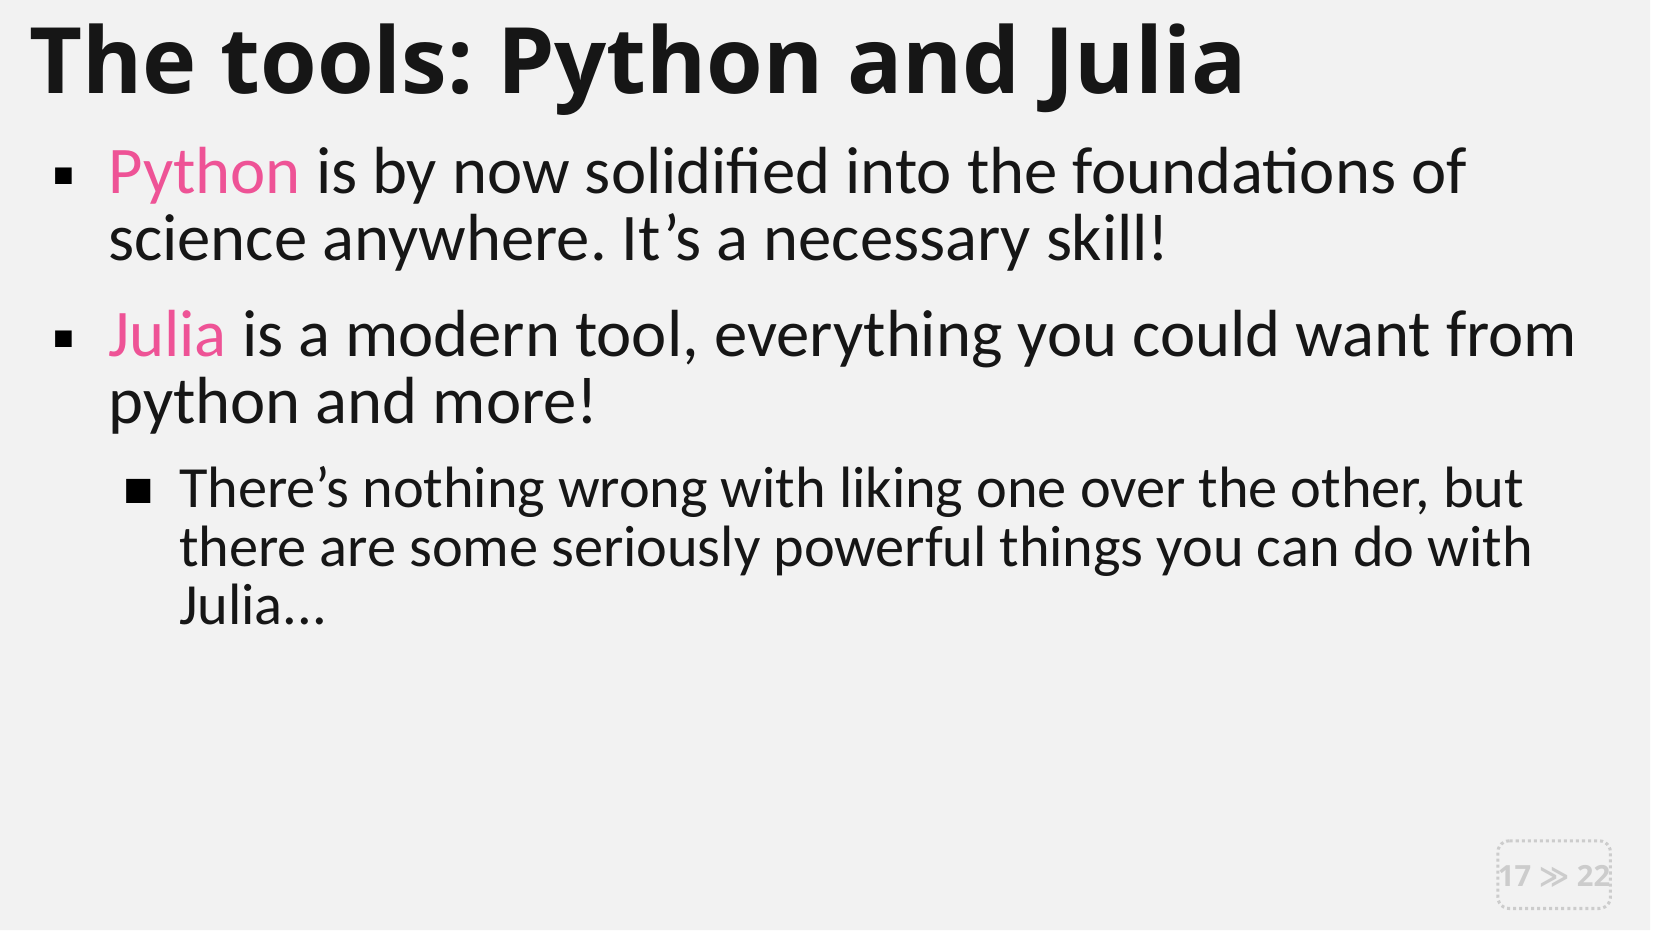

# The tools: Python and Julia
Python is by now solidified into the foundations of science anywhere. It’s a necessary skill!
Julia is a modern tool, everything you could want from python and more!
There’s nothing wrong with liking one over the other, but there are some seriously powerful things you can do with Julia...